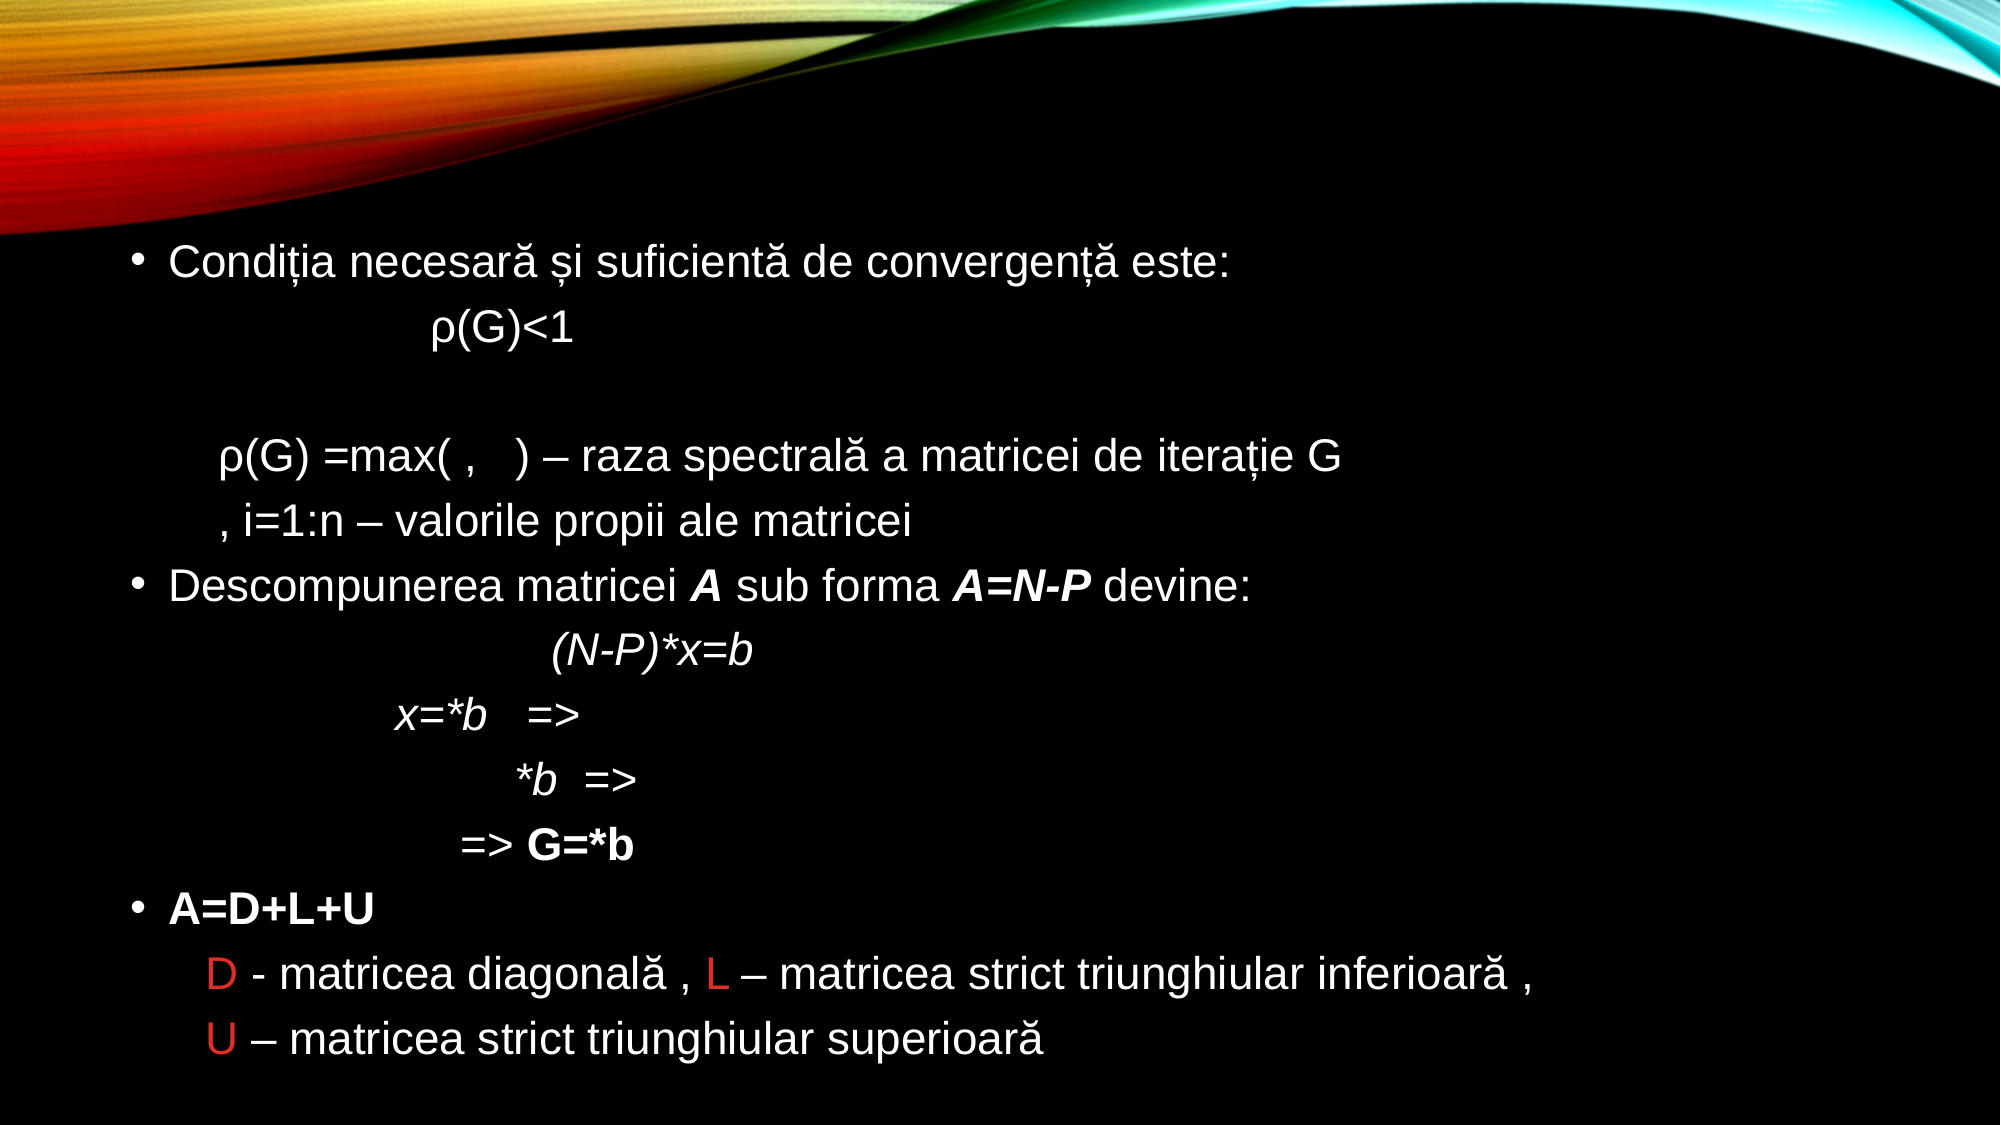

# Condiția necesară și suficientă de convergență este:
				ρ(G)<1
	 ρ(G) =max( , ) – raza spectrală a matricei de iterație G
 	 , i=1:n – valorile propii ale matricei
Descompunerea matricei A sub forma A=N-P devine:
 (N-P)*x=b
		 x=*b =>
 *b =>
	 => G=*b
A=D+L+U
	D - matricea diagonală , L – matricea strict triunghiular inferioară ,
	U – matricea strict triunghiular superioară